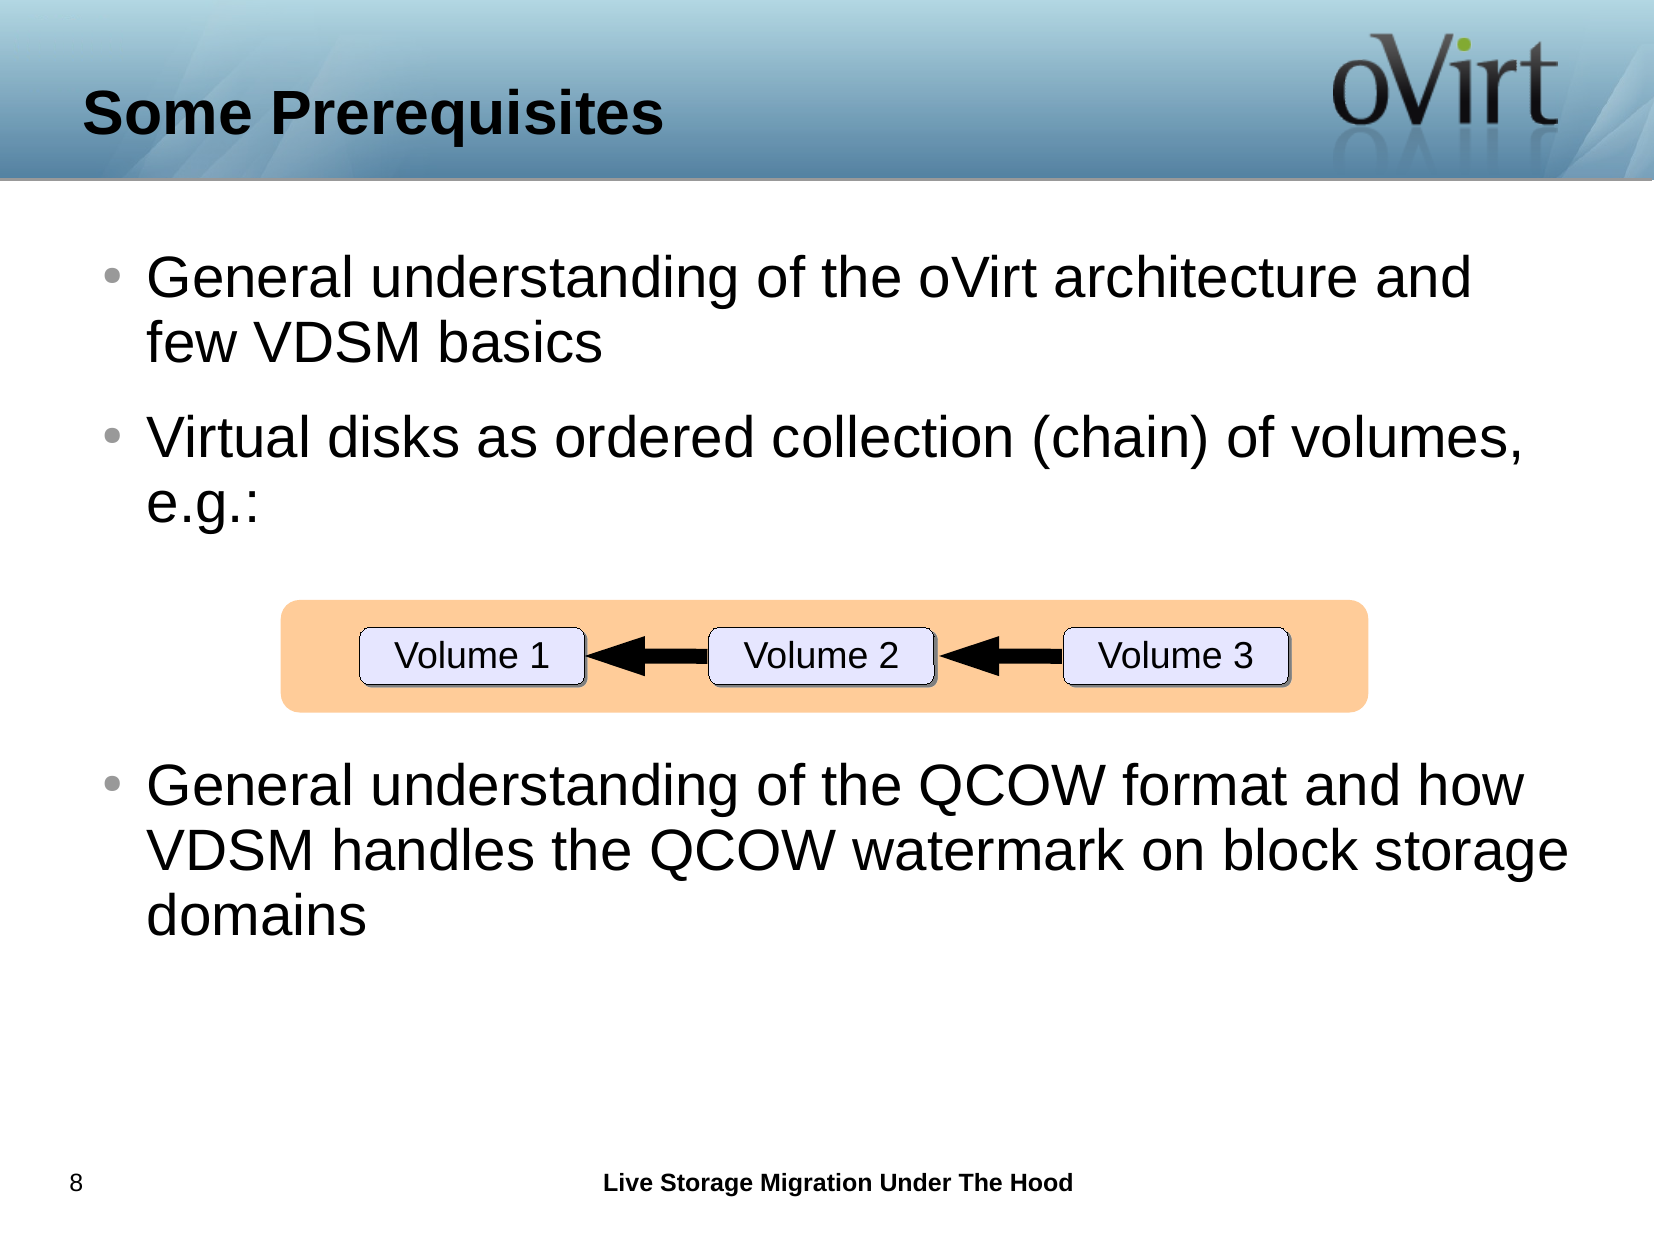

# Some Prerequisites
General understanding of the oVirt architecture and few VDSM basics
Virtual disks as ordered collection (chain) of volumes, e.g.:
General understanding of the QCOW format and how VDSM handles the QCOW watermark on block storage domains
Volume 1
Volume 2
Volume 3